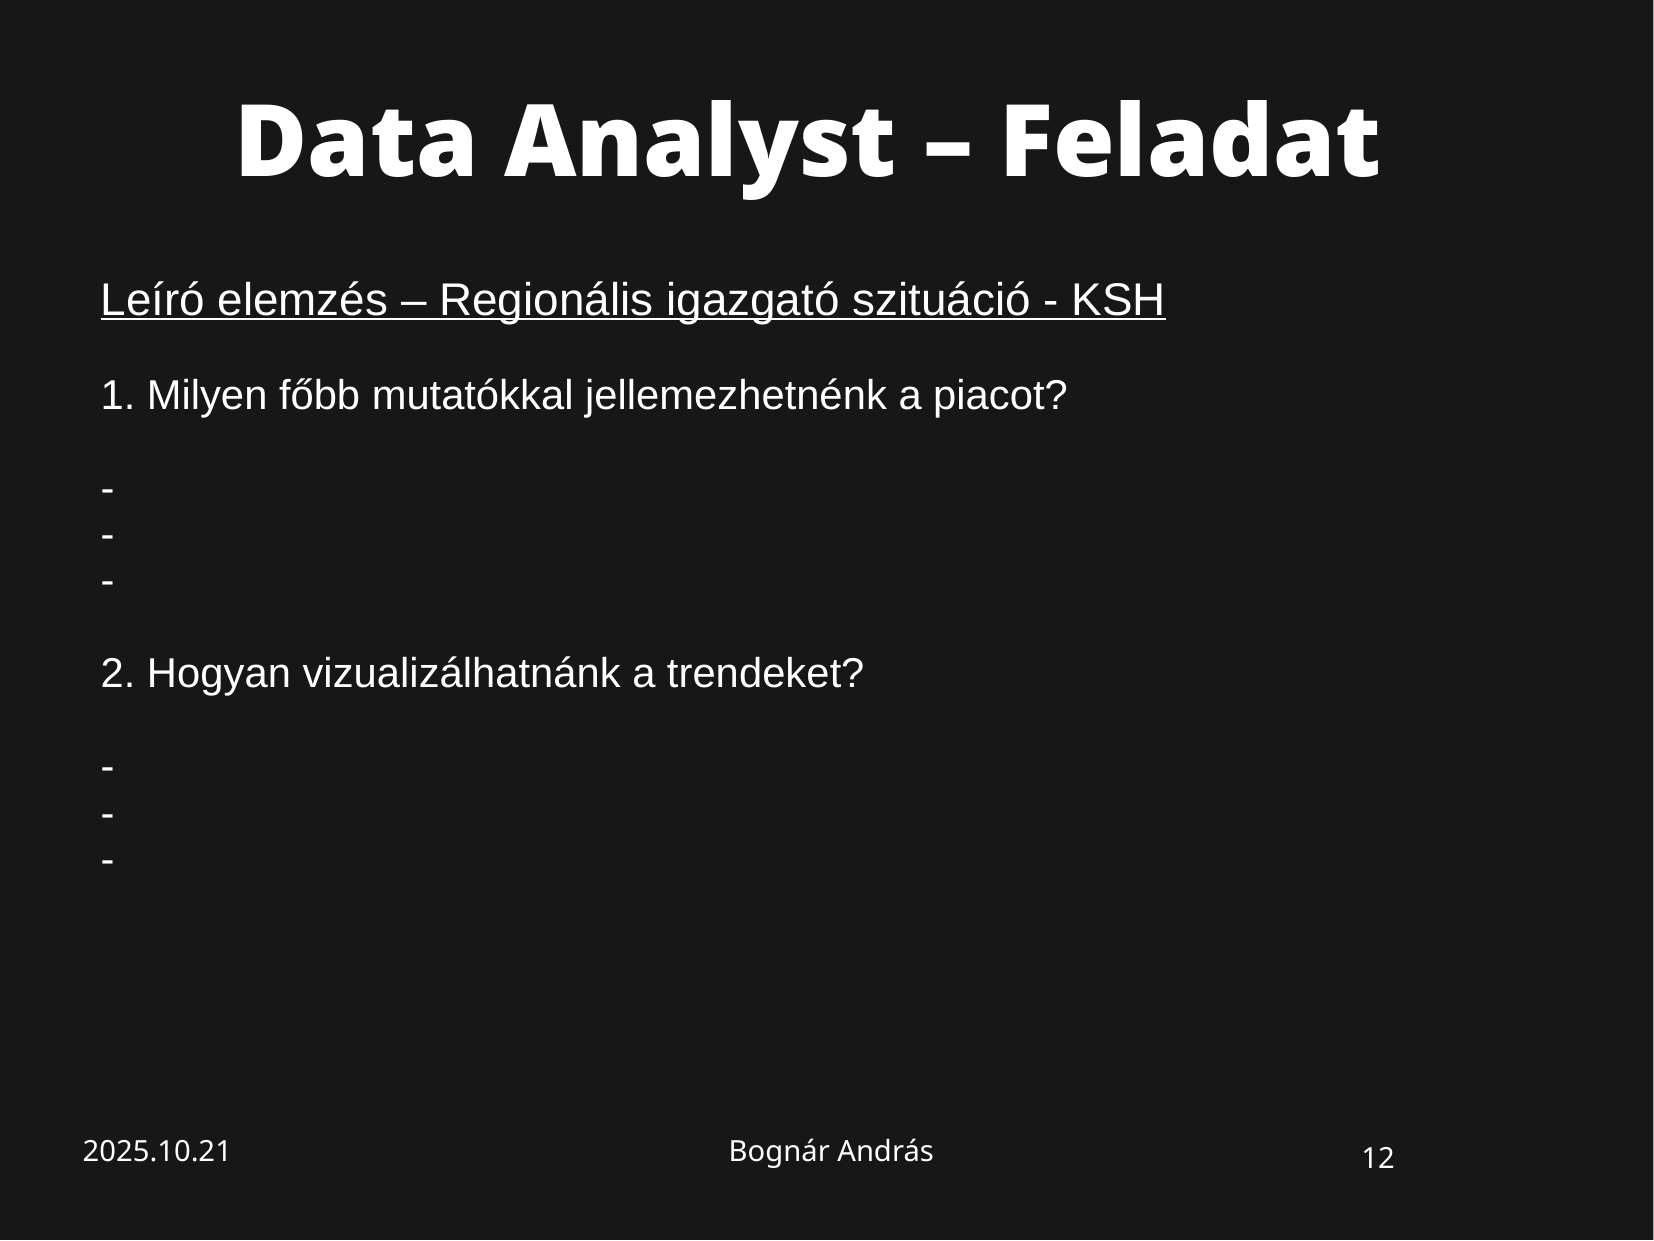

Data Analyst – Feladat
Leíró elemzés – Regionális igazgató szituáció - KSH
1. Milyen főbb mutatókkal jellemezhetnénk a piacot?
-
-
-
2. Hogyan vizualizálhatnánk a trendeket?
-
-
-